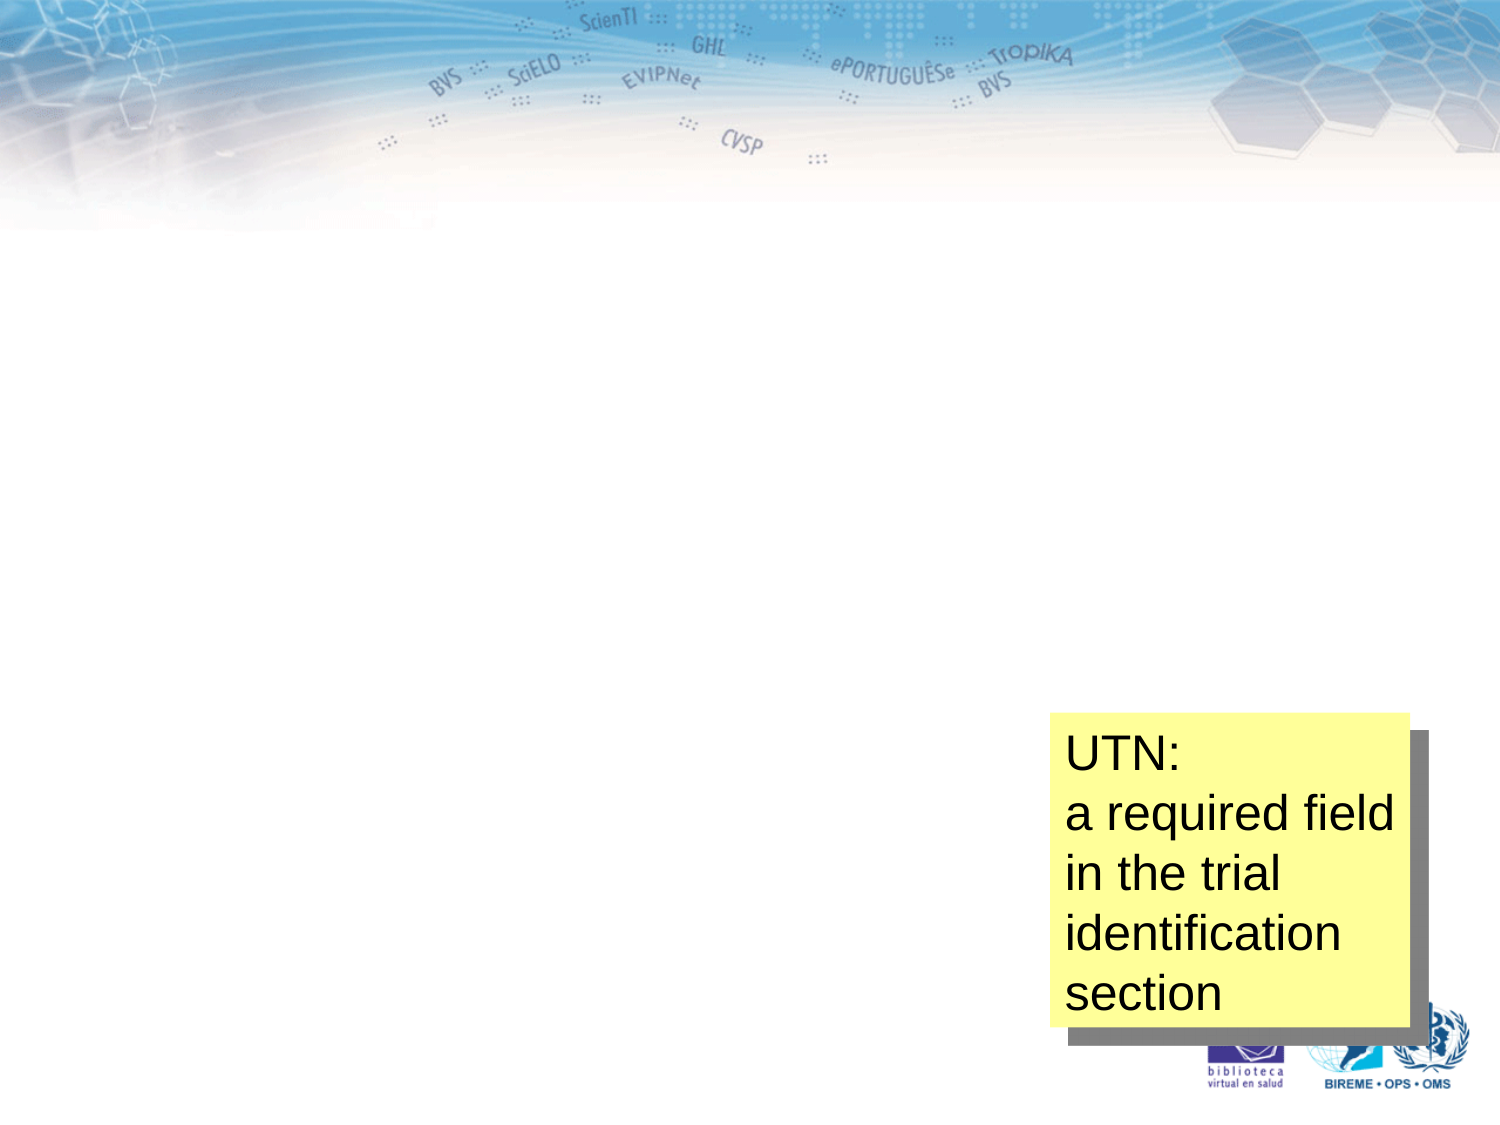

#
UTN:
a required field
in the trial
identification
section